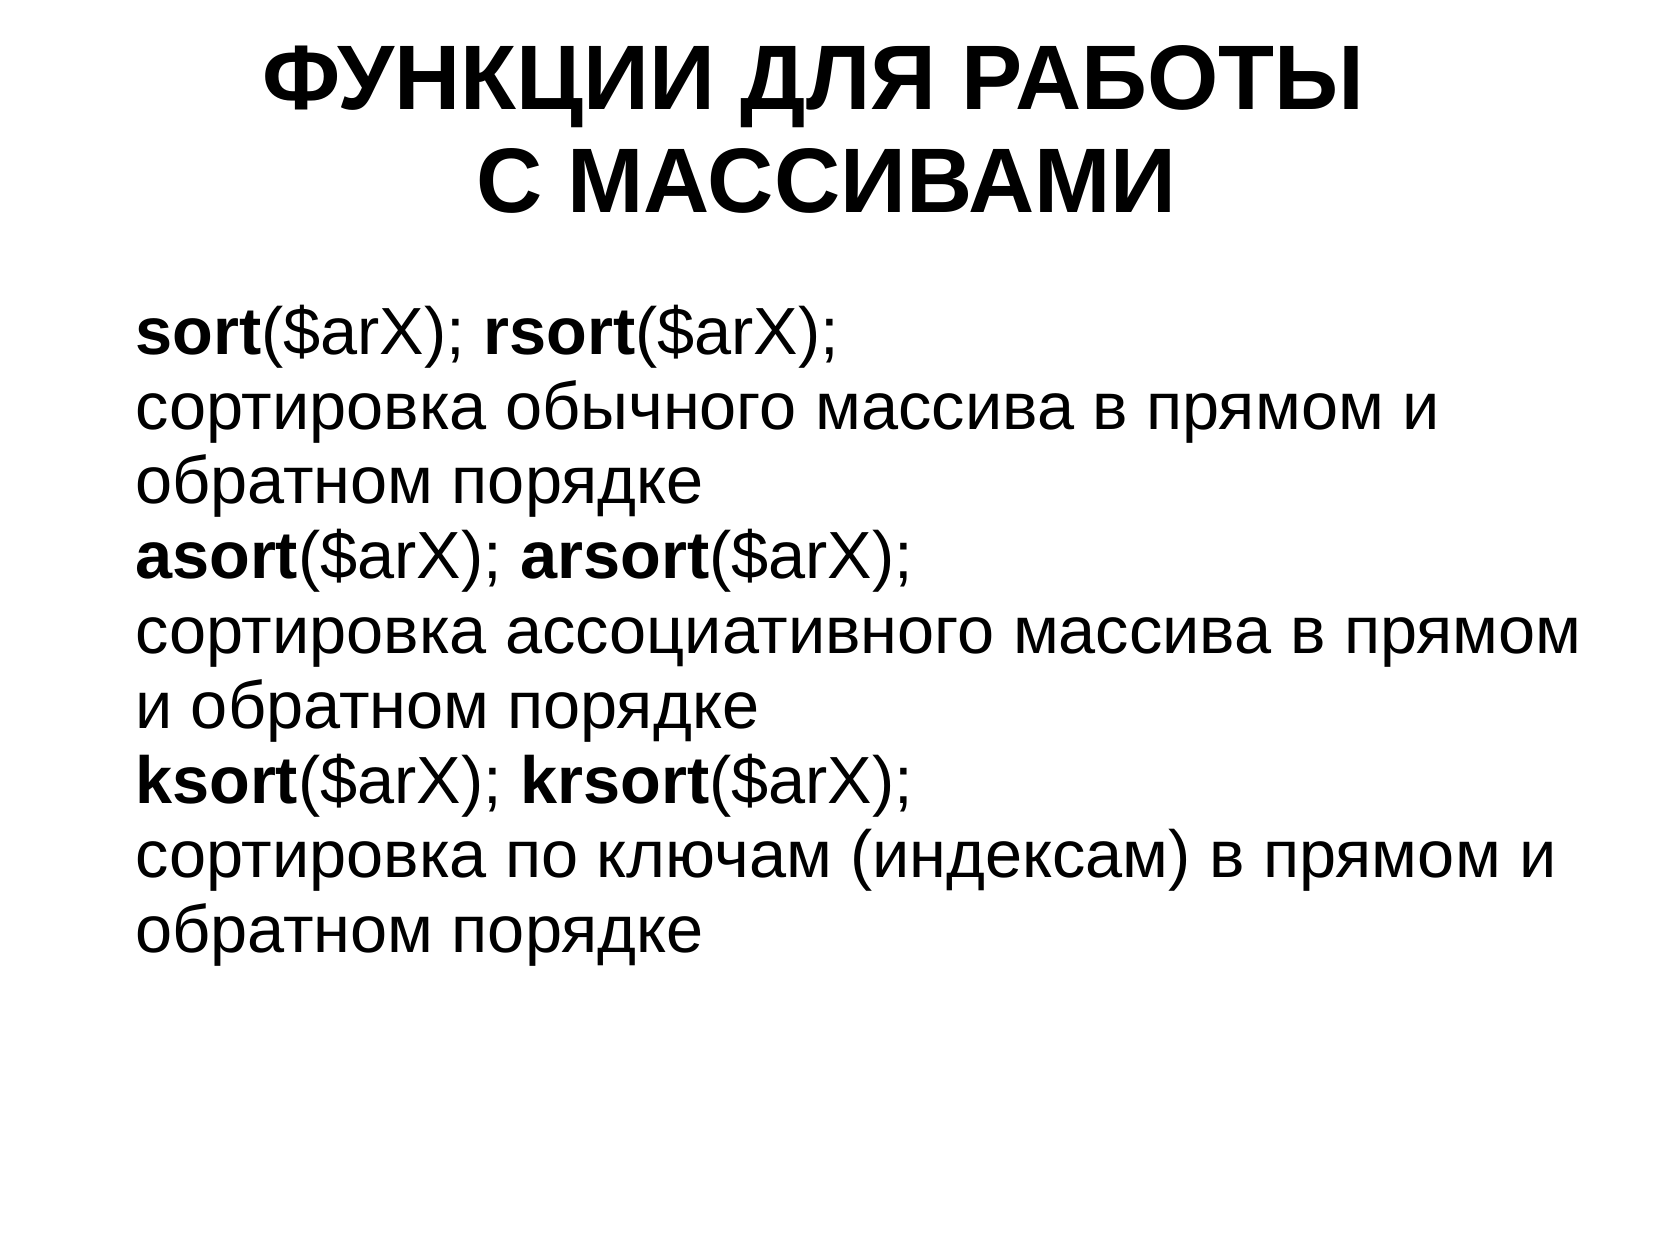

# ФУНКЦИИ ДЛЯ РАБОТЫ С МАССИВАМИ
sort($arX); rsort($arX);
сортировка обычного массива в прямом и обратном порядке
asort($arX); arsort($arX);
сортировка ассоциативного массива в прямом и обратном порядке
ksort($arX); krsort($arX);
сортировка по ключам (индексам) в прямом и обратном порядке